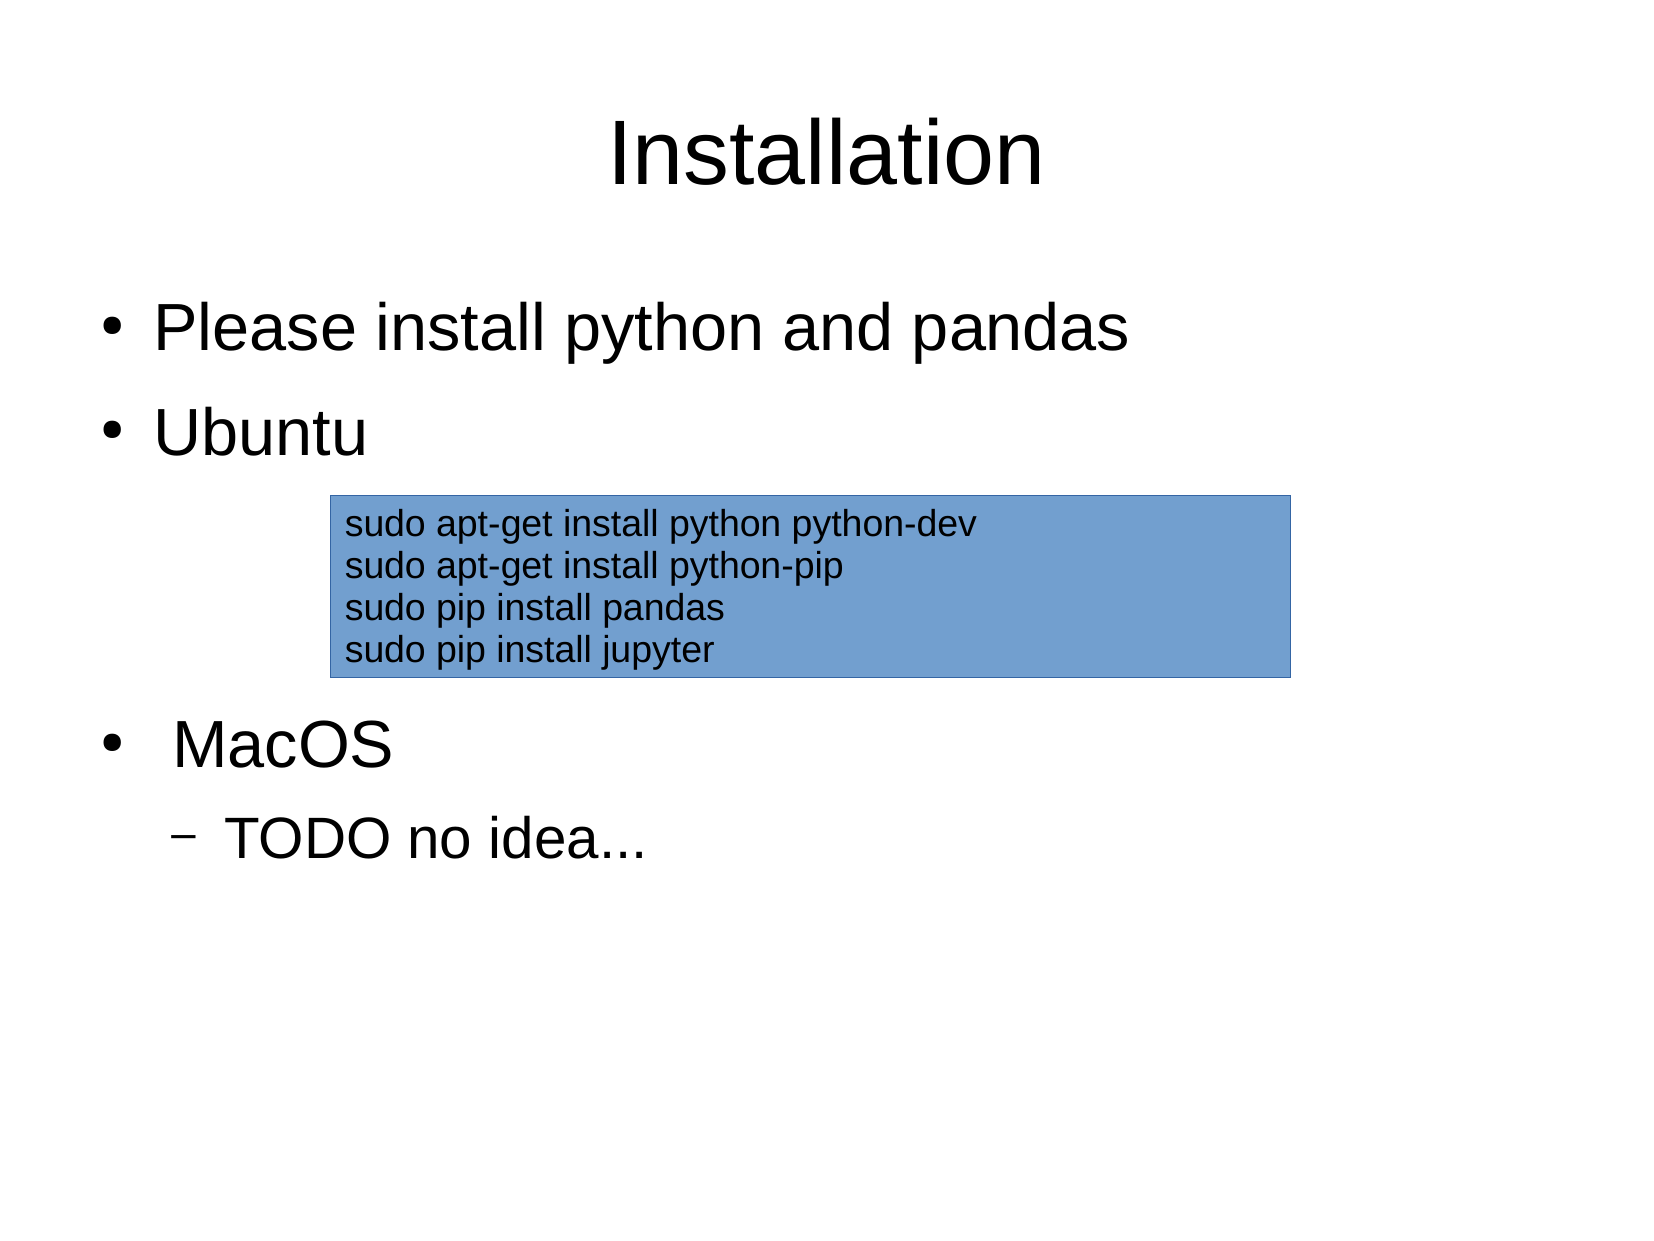

# Installation
Please install python and pandas
Ubuntu
 MacOS
TODO no idea...
sudo apt-get install python python-dev
sudo apt-get install python-pip
sudo pip install pandas
sudo pip install jupyter